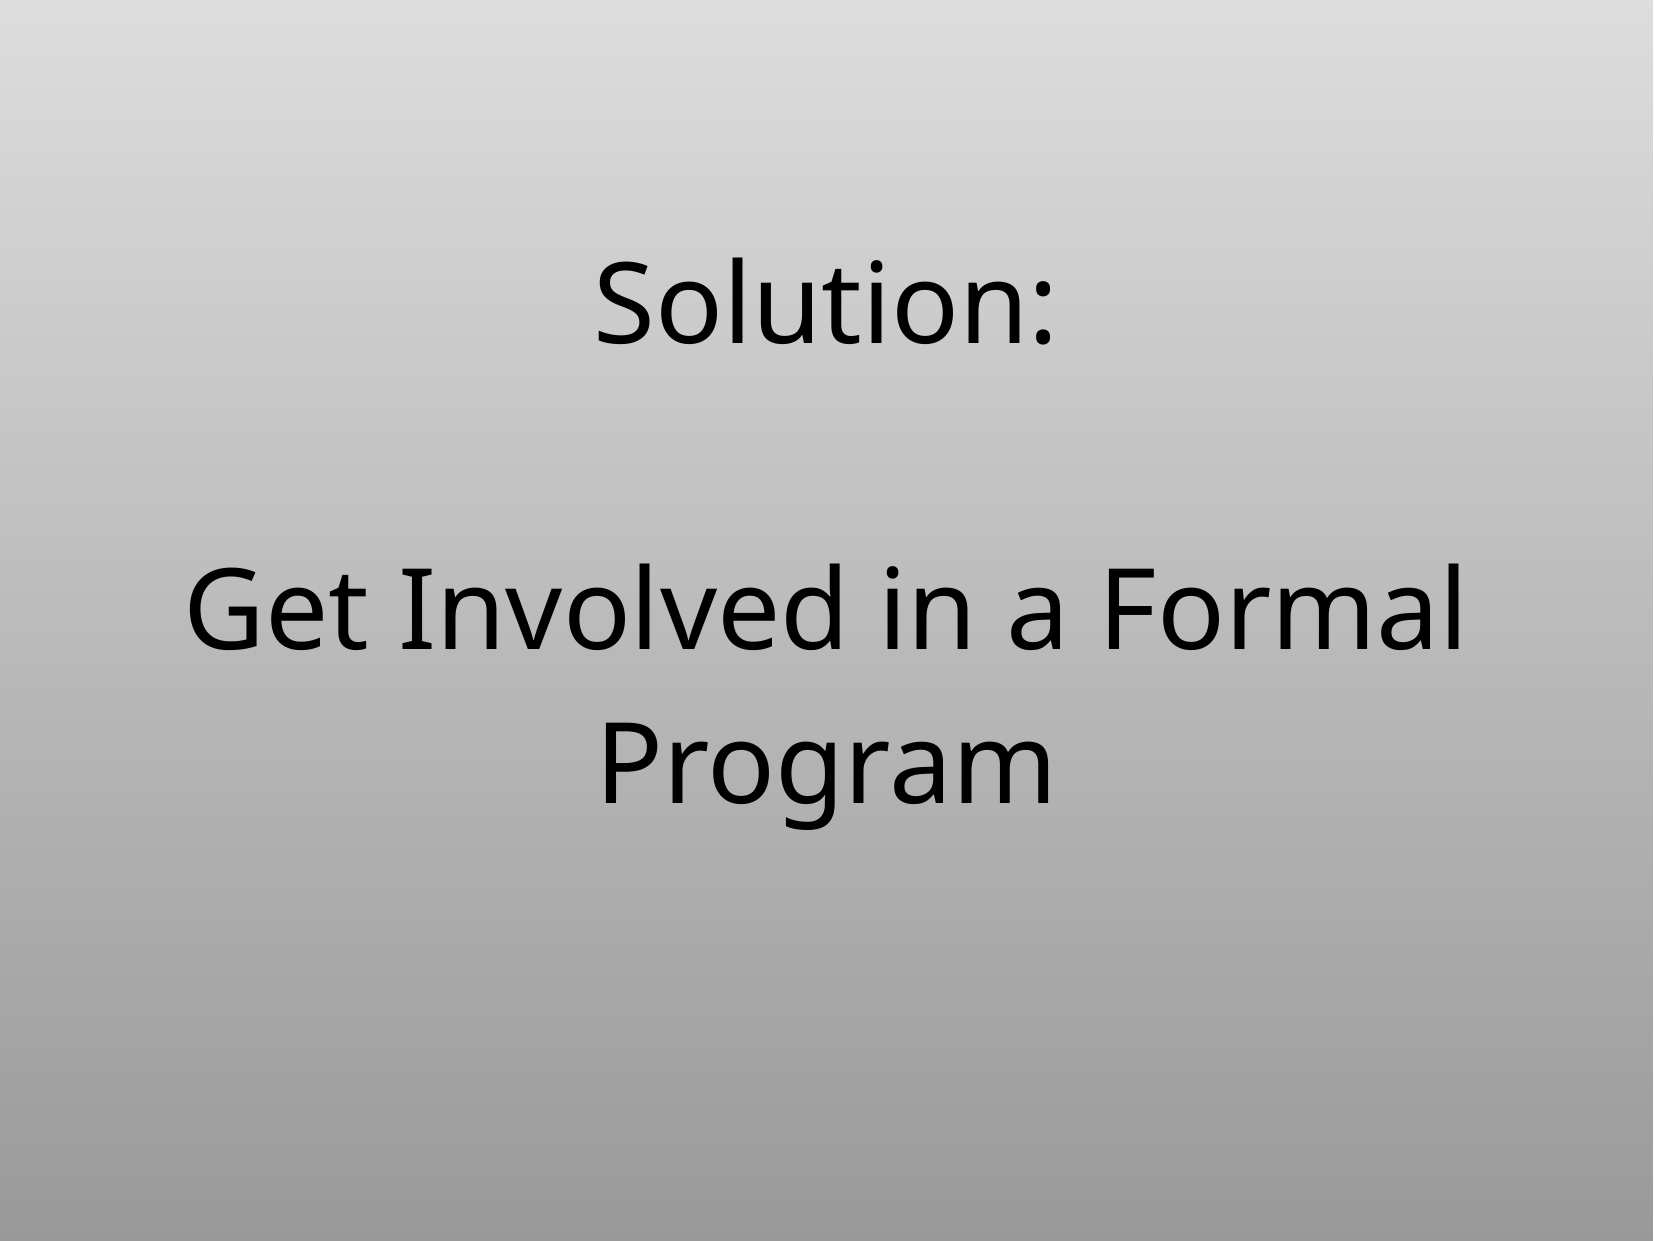

# Solution:
Get Involved in a Formal Program